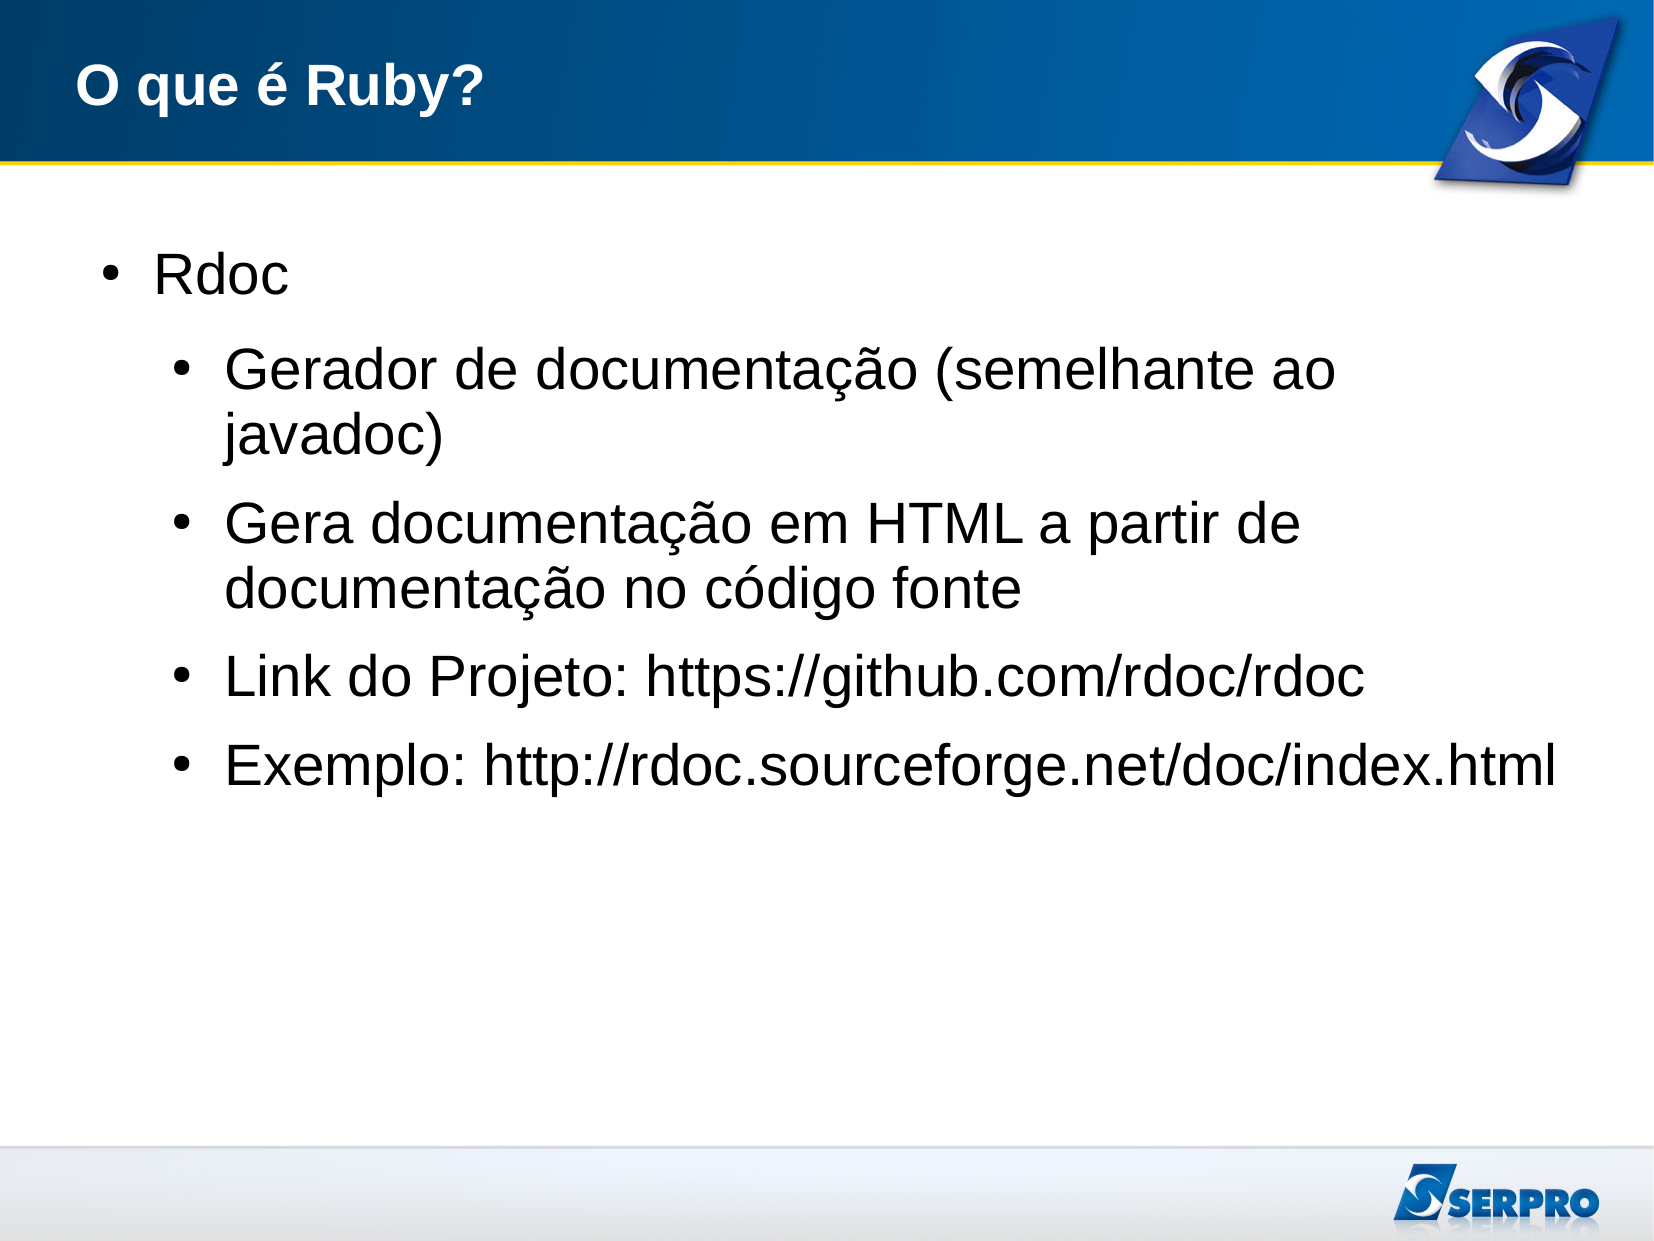

# O que é Ruby?
Rdoc
Gerador de documentação (semelhante ao javadoc)
Gera documentação em HTML a partir de documentação no código fonte
Link do Projeto: https://github.com/rdoc/rdoc
Exemplo: http://rdoc.sourceforge.net/doc/index.html